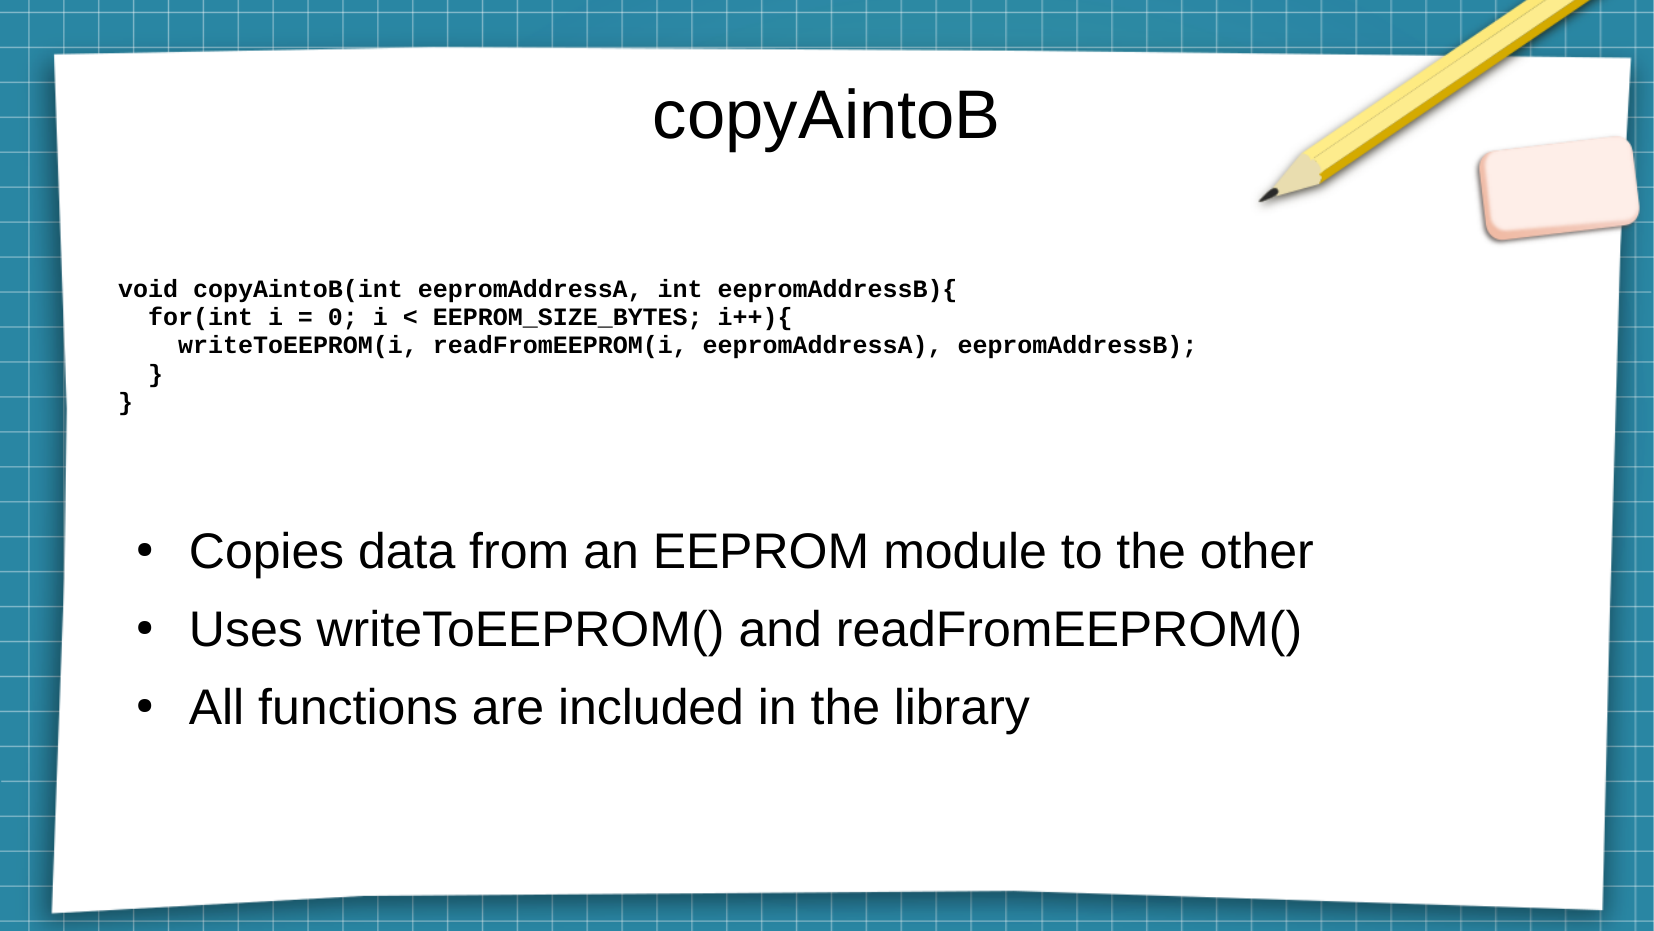

# copyAintoB
void copyAintoB(int eepromAddressA, int eepromAddressB){
 for(int i = 0; i < EEPROM_SIZE_BYTES; i++){
 writeToEEPROM(i, readFromEEPROM(i, eepromAddressA), eepromAddressB);
 }
}
Copies data from an EEPROM module to the other
Uses writeToEEPROM() and readFromEEPROM()
All functions are included in the library